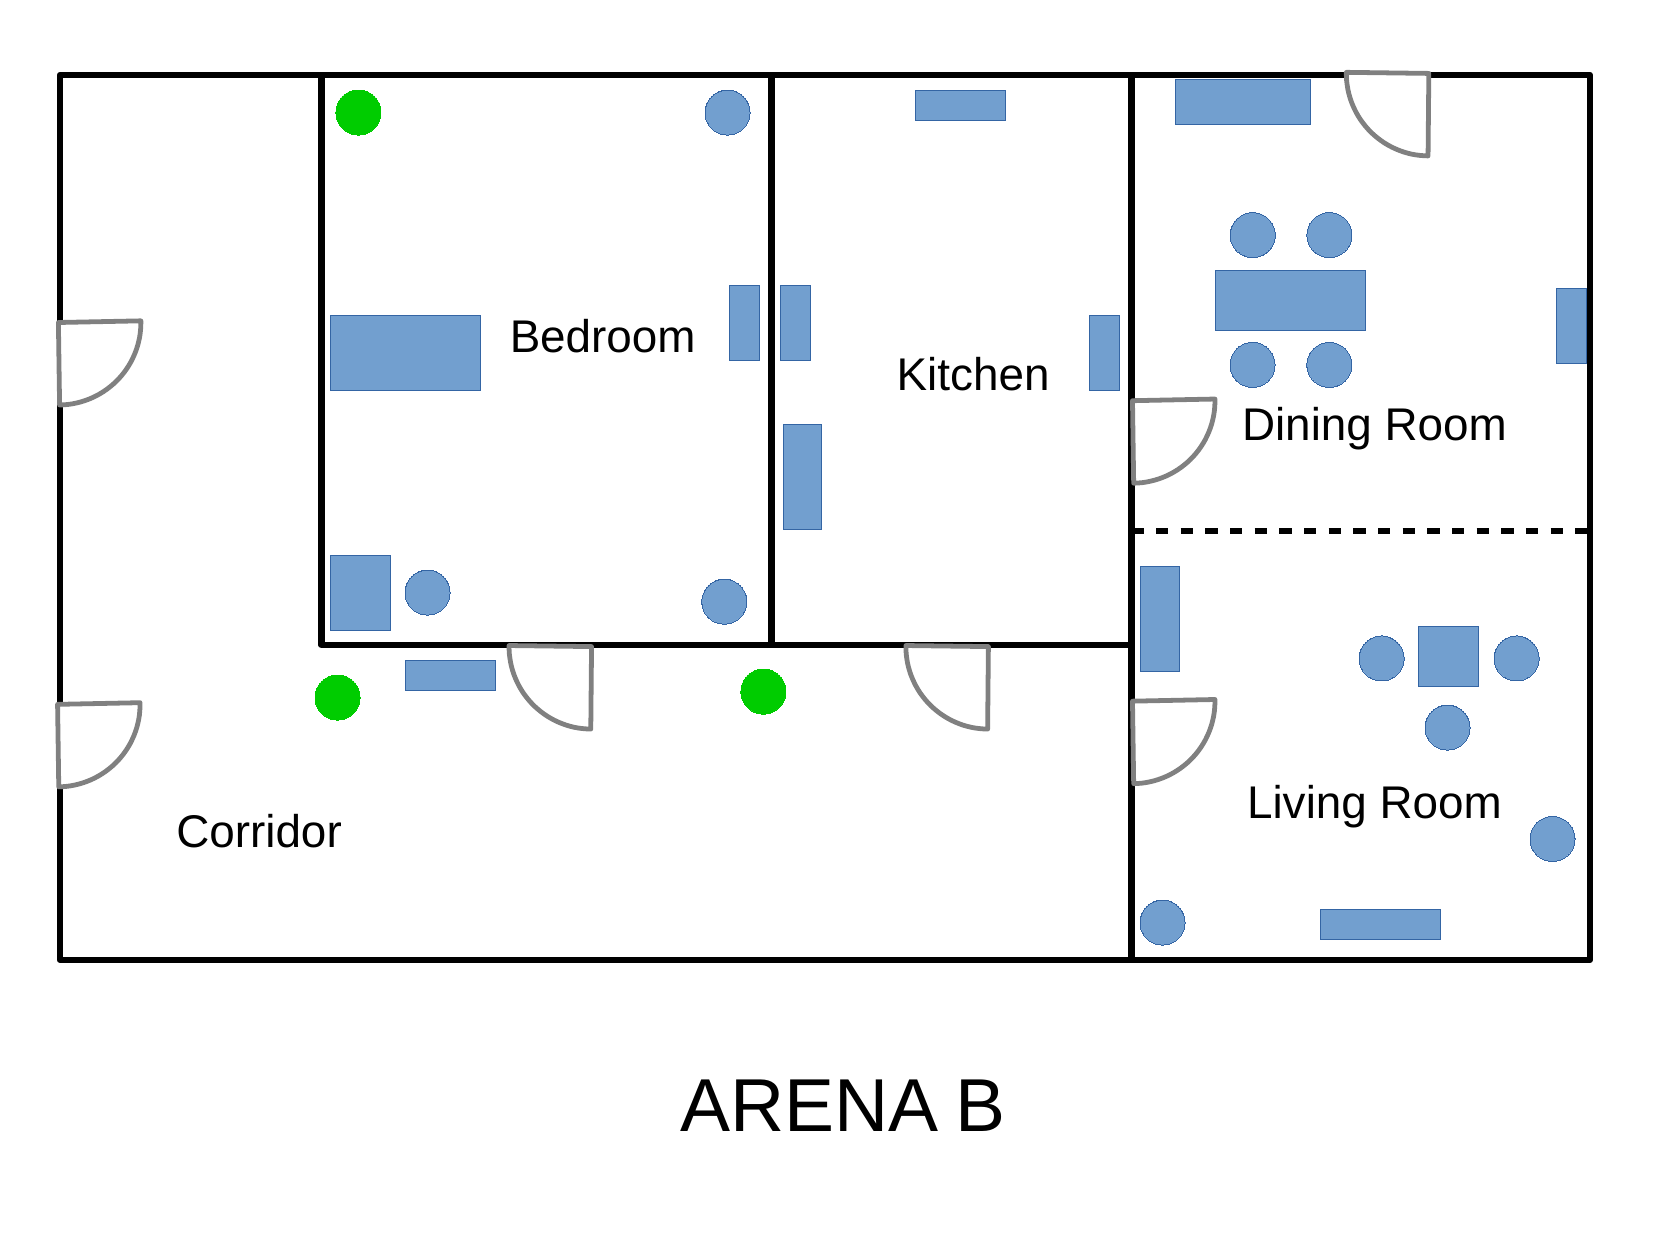

Bedroom
Kitchen
Dining Room
Living Room
Corridor
ARENA B